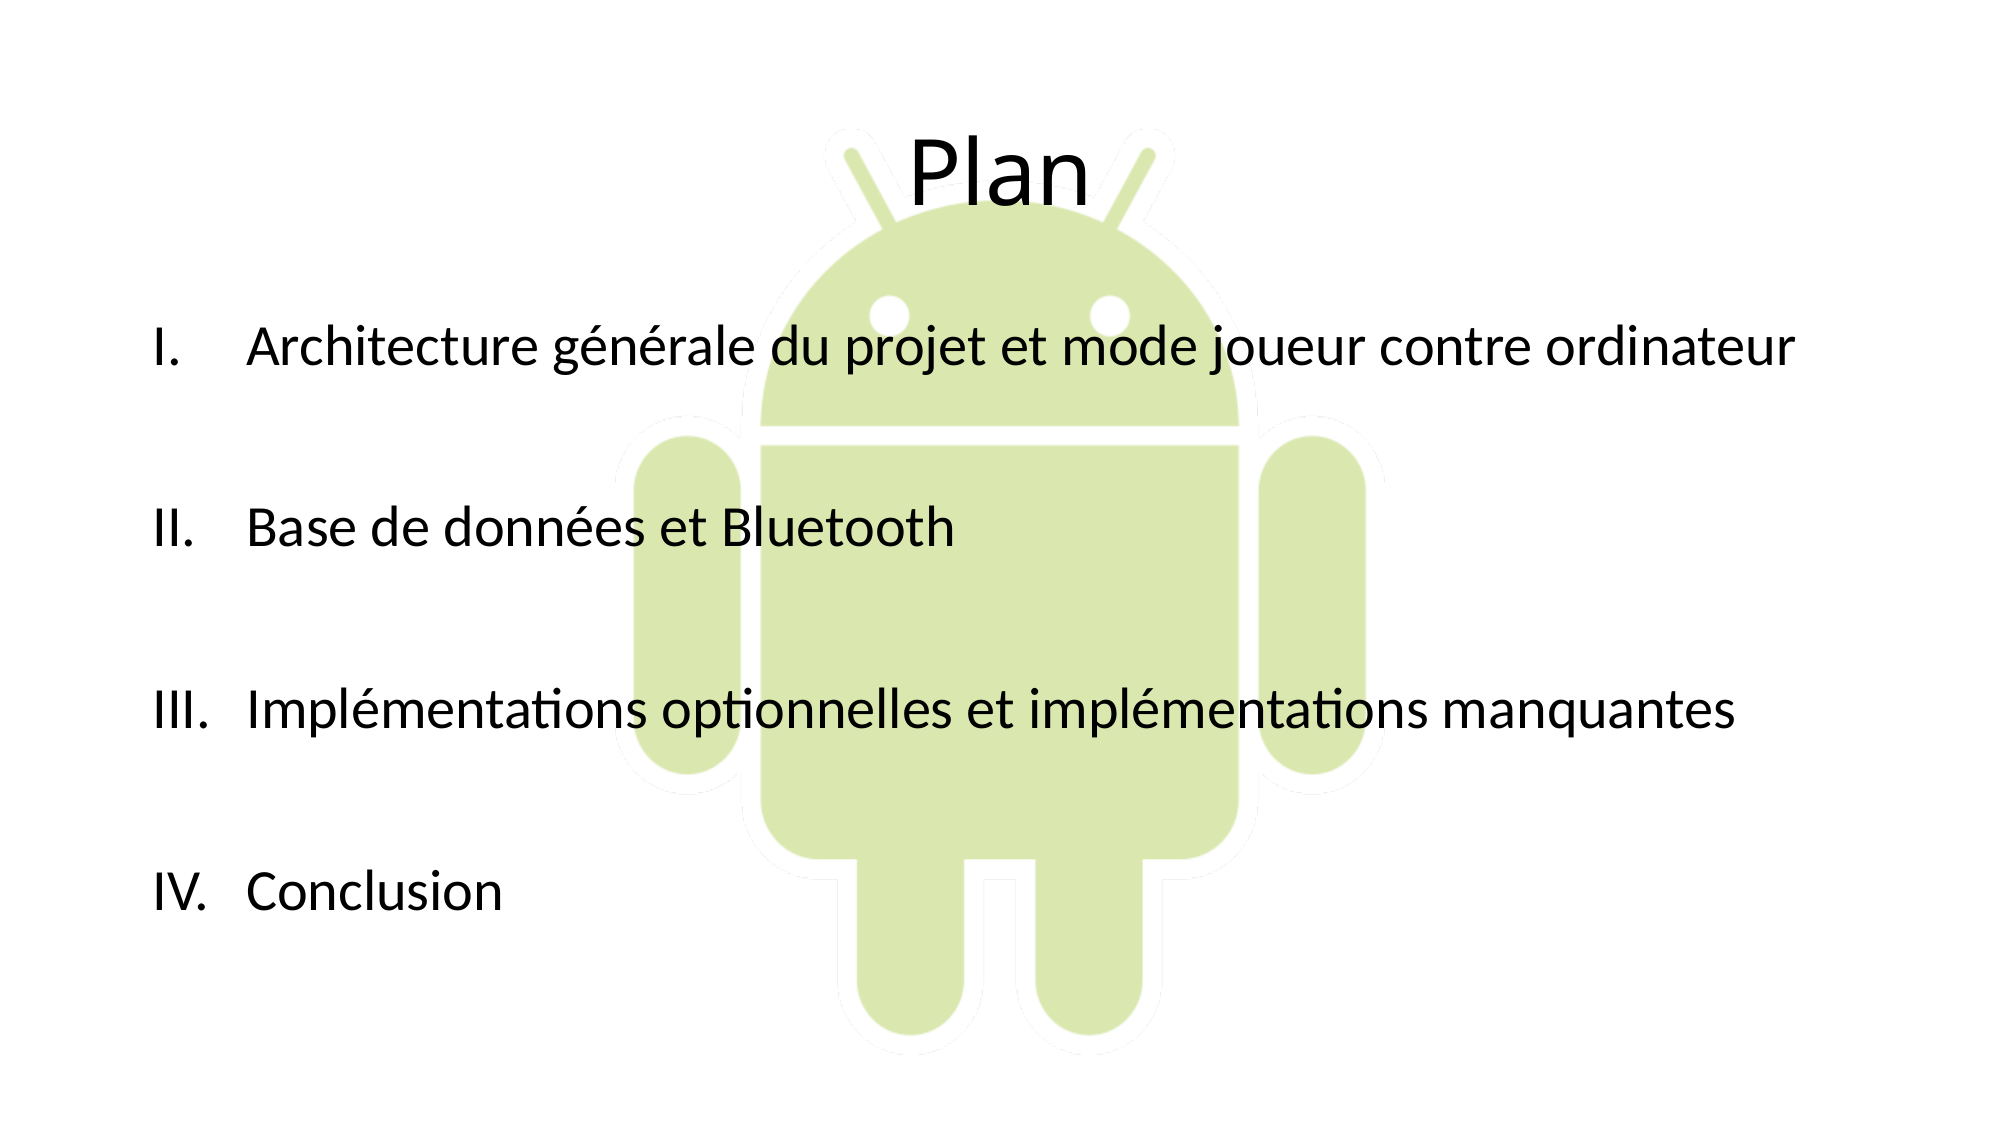

# Plan
Architecture générale du projet et mode joueur contre ordinateur
Base de données et Bluetooth
Implémentations optionnelles et implémentations manquantes
Conclusion